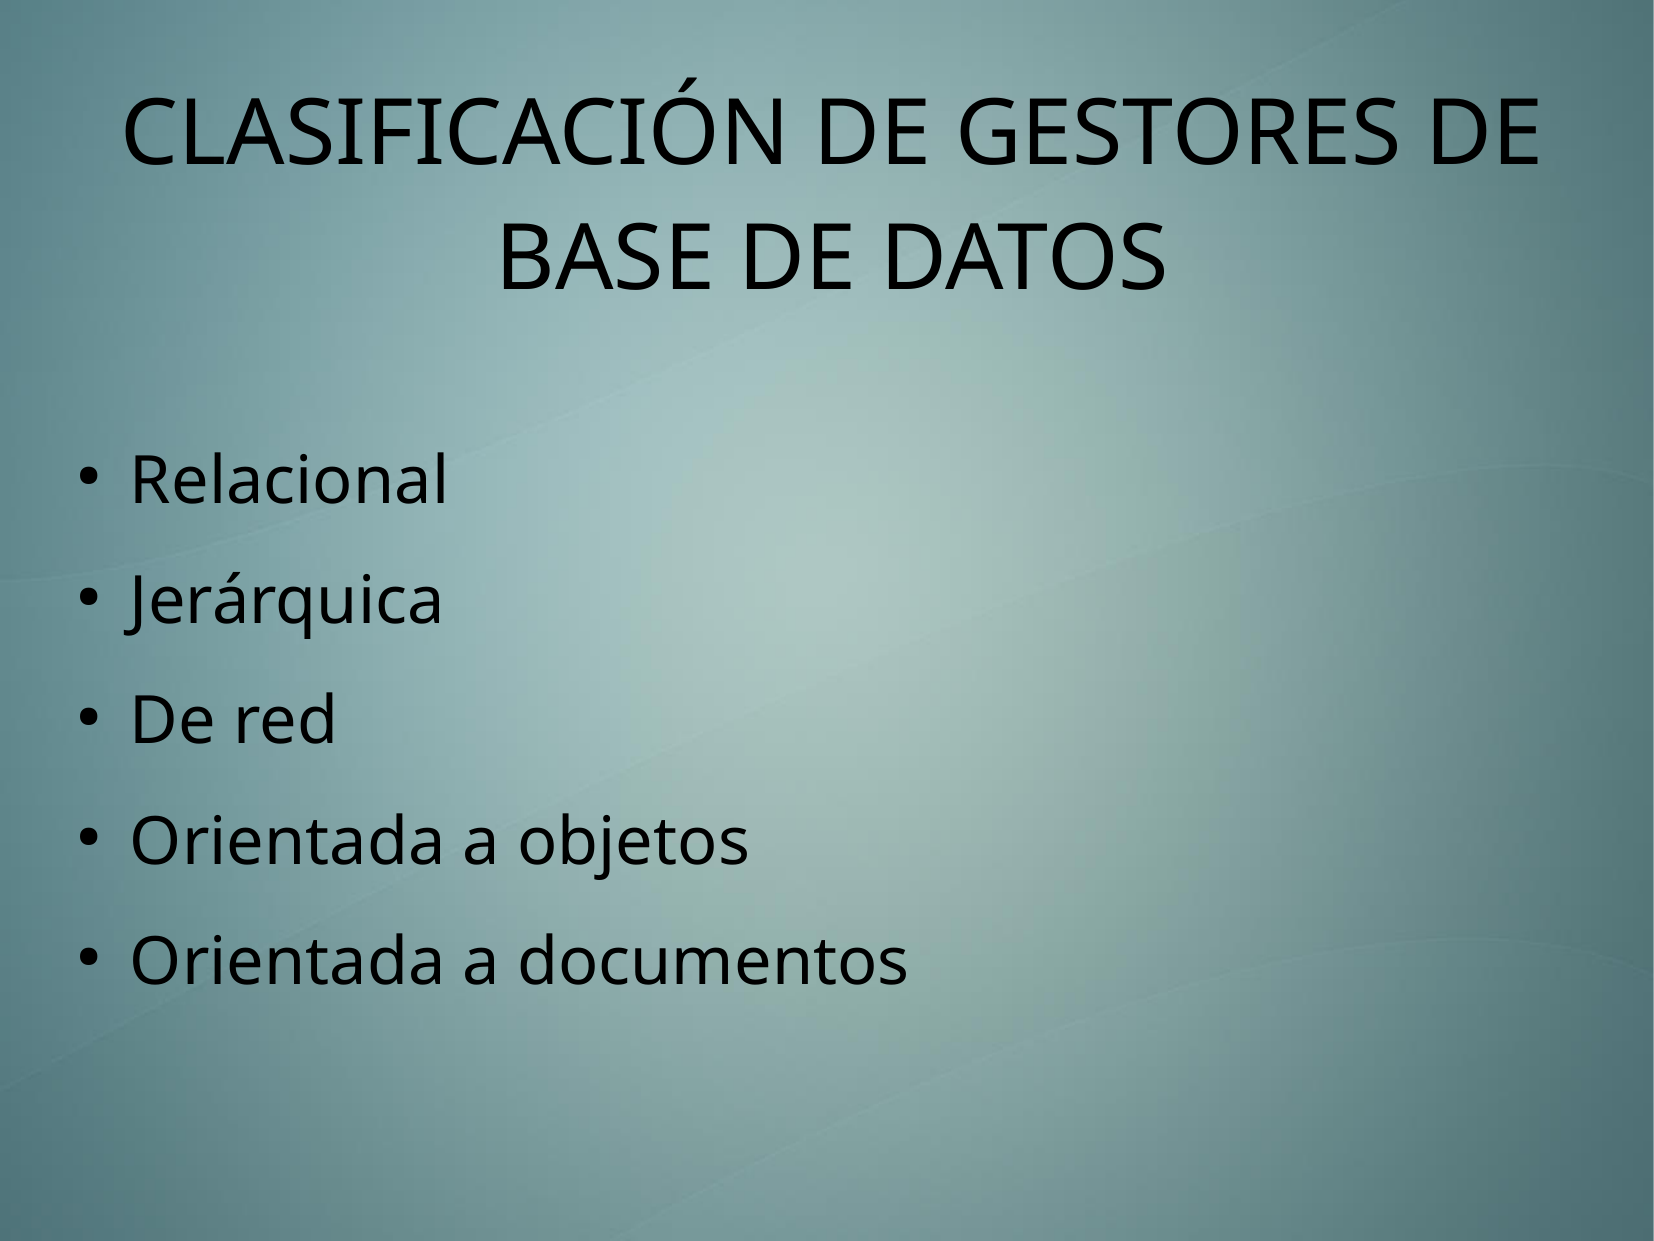

# CLASIFICACIÓN DE GESTORES DE BASE DE DATOS
Relacional
Jerárquica
De red
Orientada a objetos
Orientada a documentos